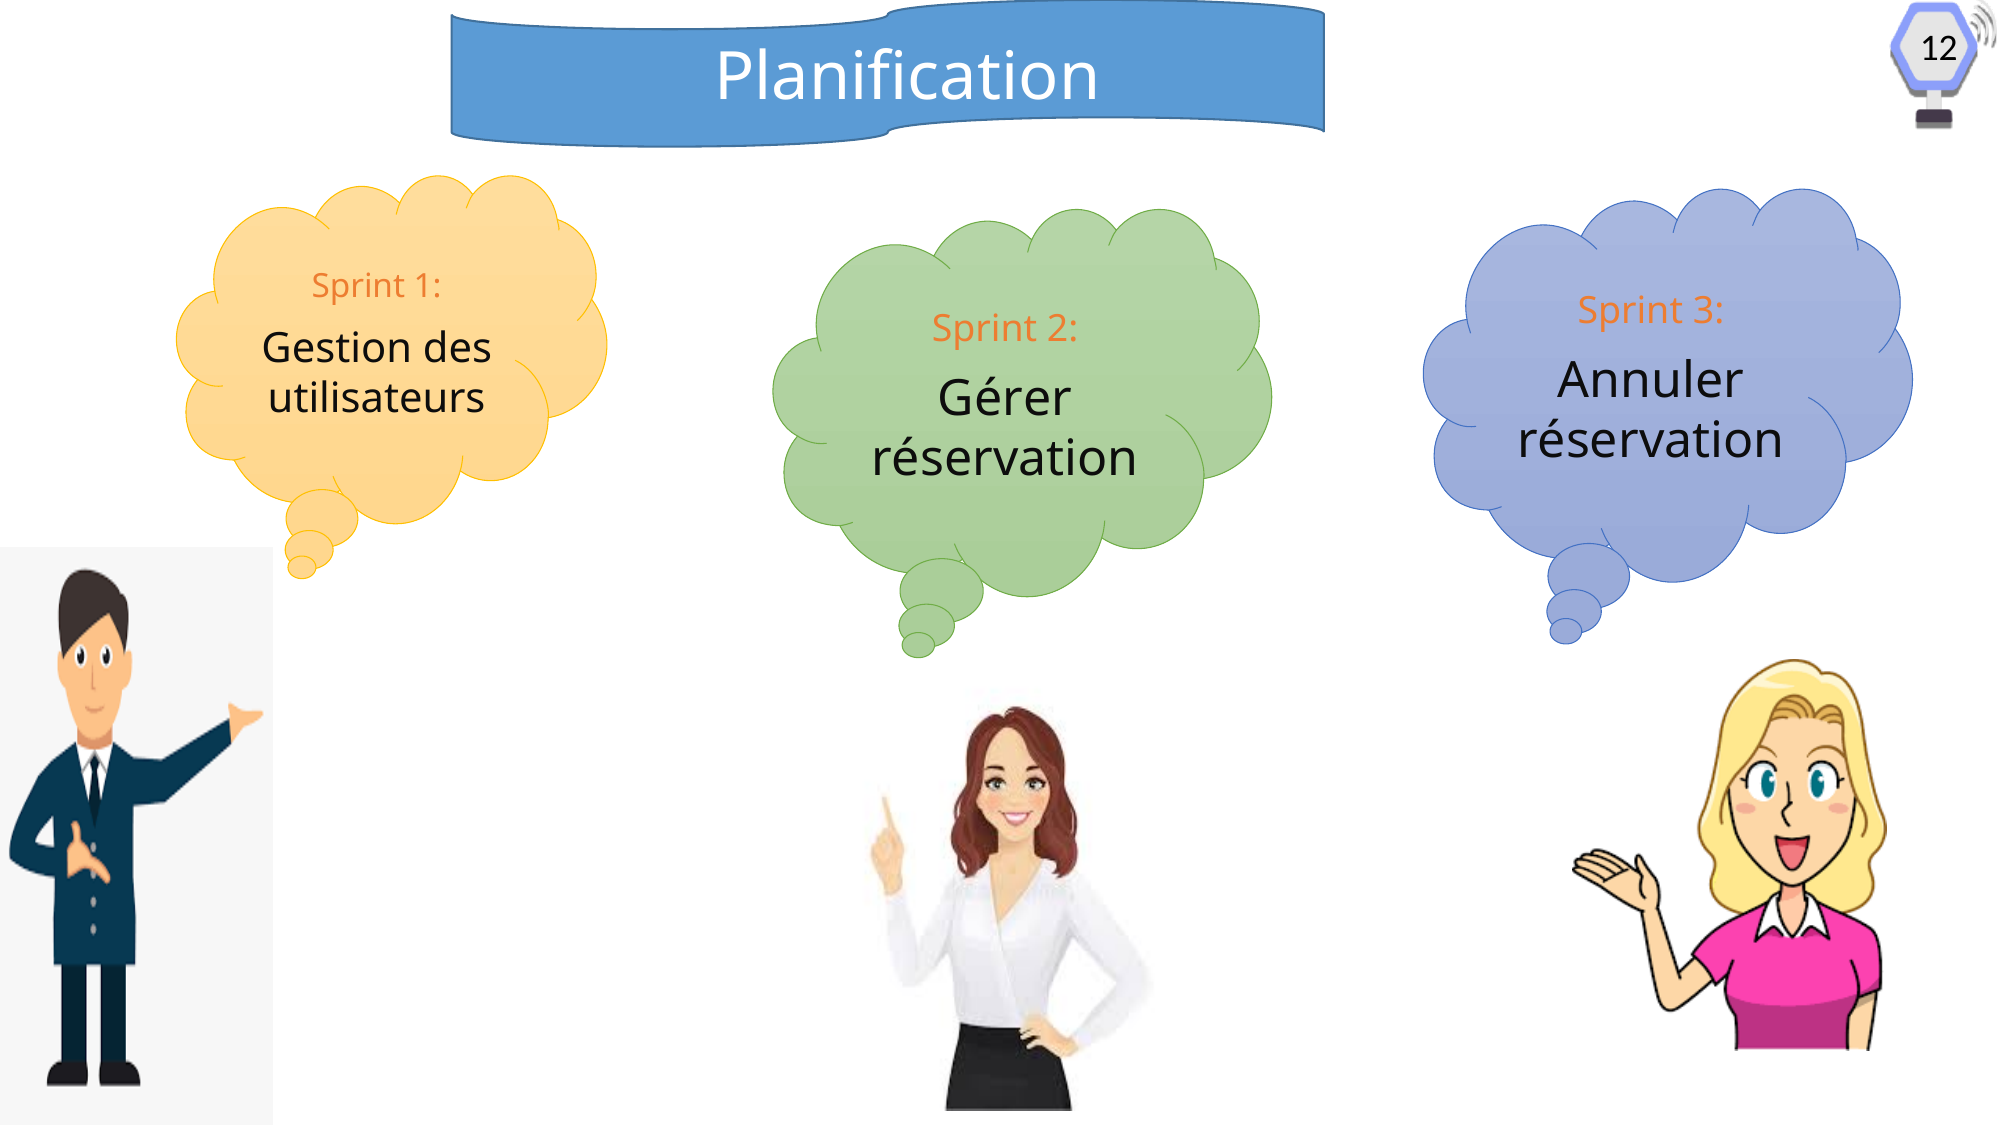

12
Planification
Planification:
Sprint 1:
Gestion des utilisateurs
Sprint 3:
Annuler réservation
Sprint 2:
Gérer réservation